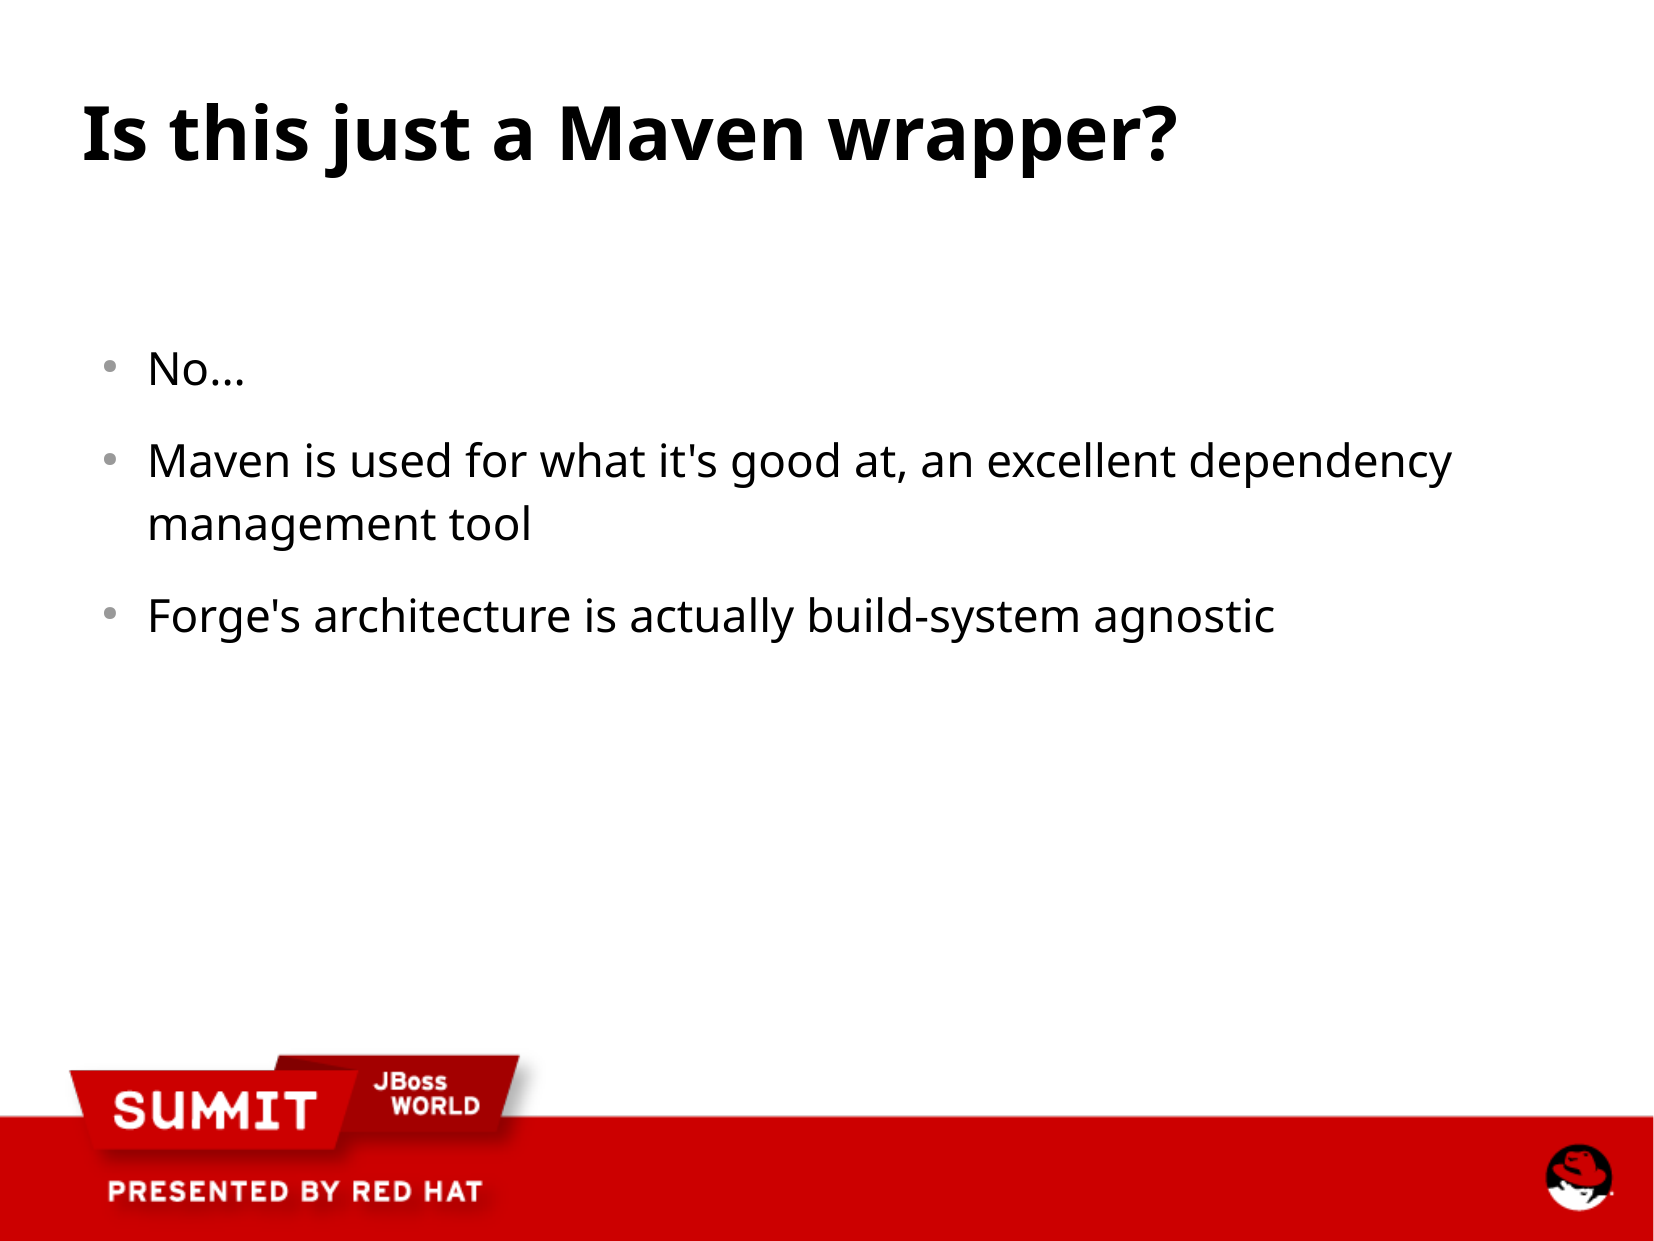

# Is this just a Maven wrapper?
No...
Maven is used for what it's good at, an excellent dependency management tool
Forge's architecture is actually build-system agnostic